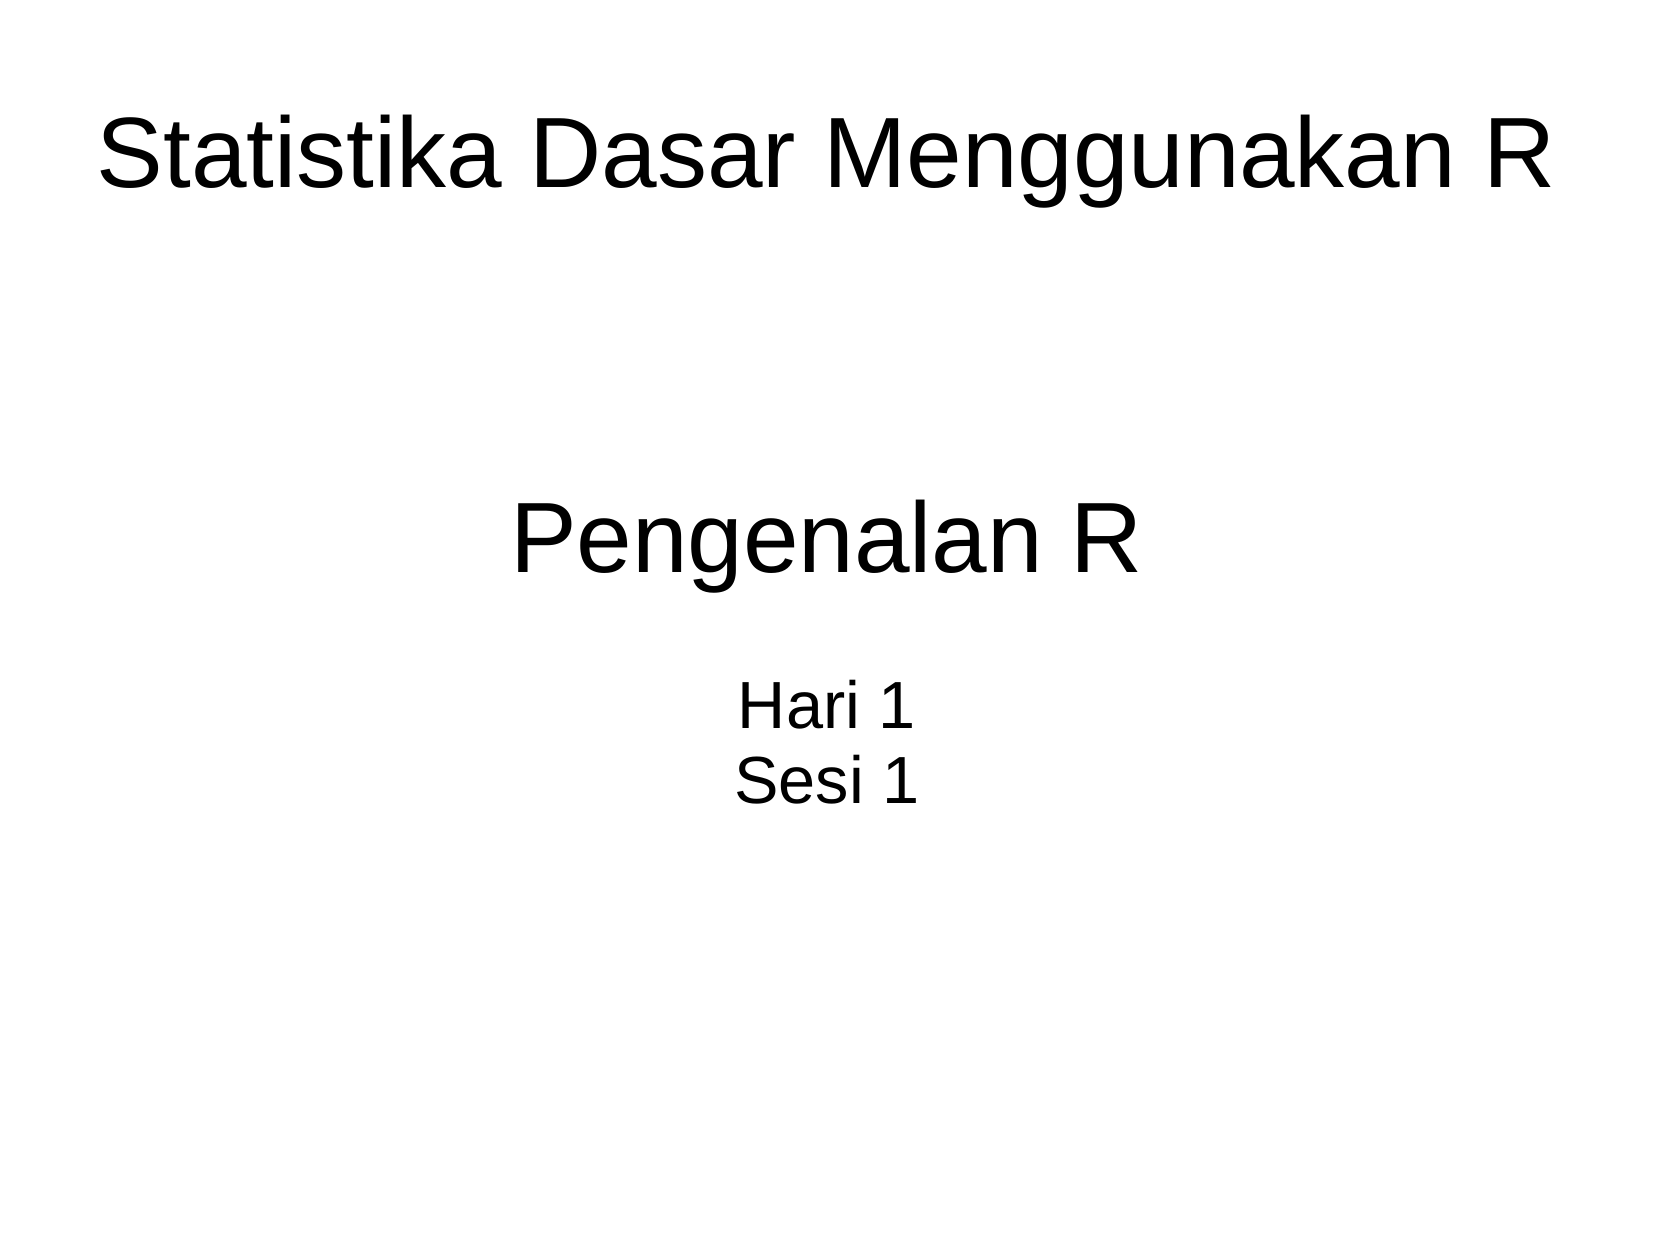

# Statistika Dasar Menggunakan R
Pengenalan R
Hari 1
Sesi 1